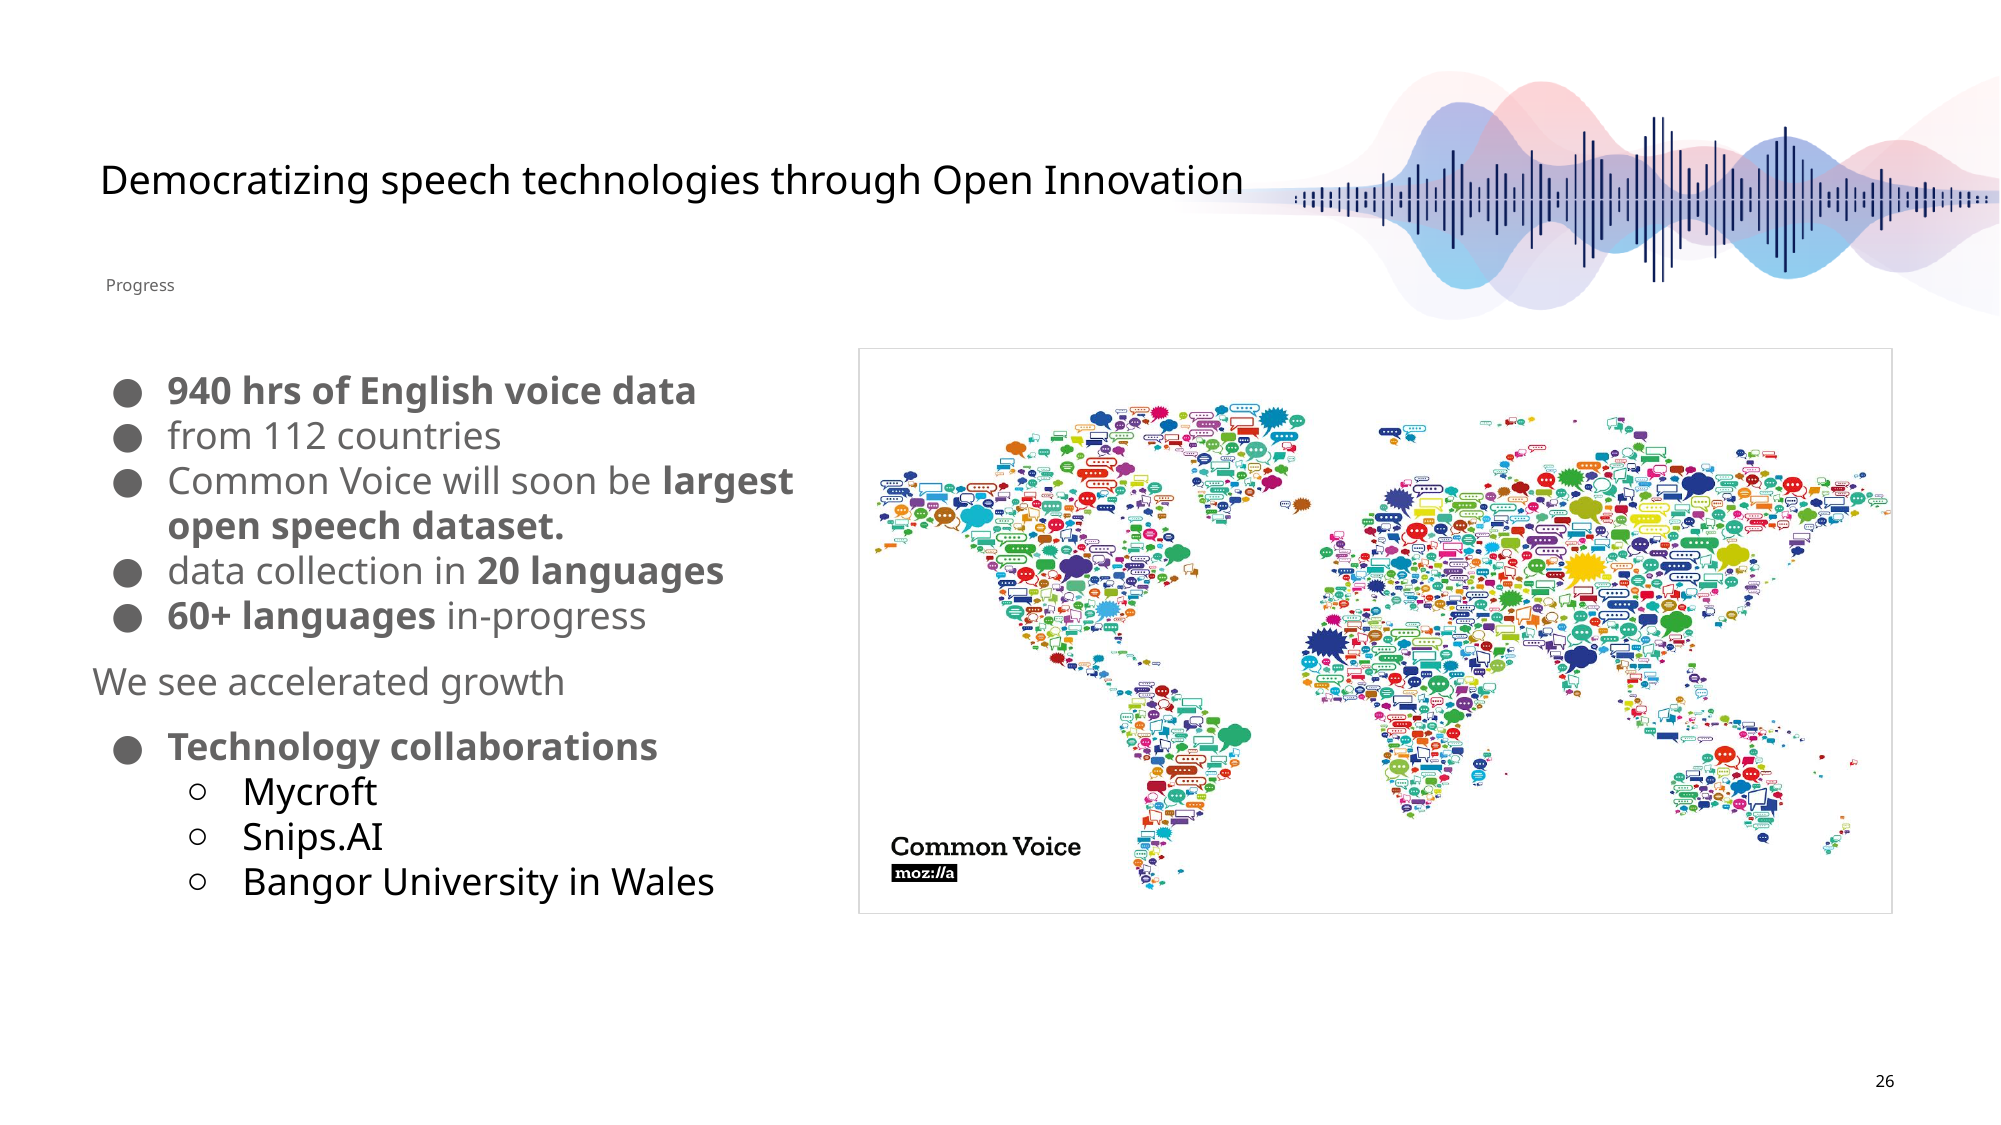

# Common Voice
Democratizing speech technologies through Open Innovation
Progress
940 hrs of English voice data
from 112 countries
Common Voice will soon be largest open speech dataset.
data collection in 20 languages
60+ languages in-progress
We see accelerated growth
Technology collaborations
Mycroft
Snips.AI
Bangor University in Wales